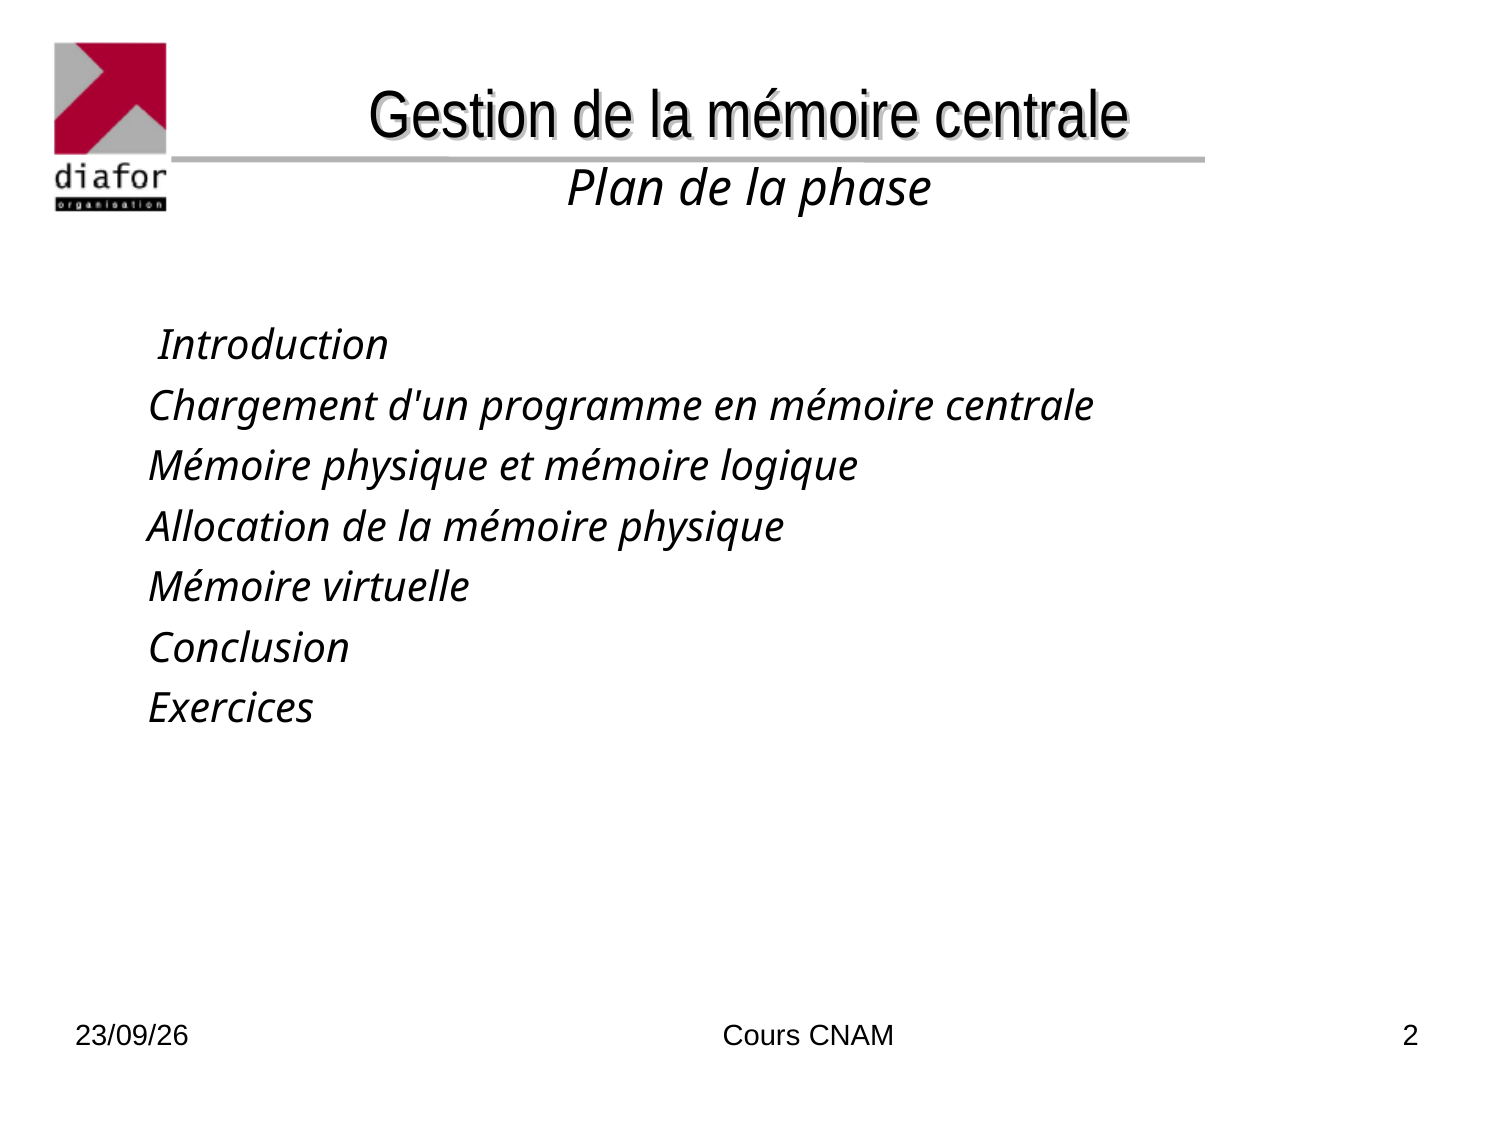

# Gestion de la mémoire centrale Plan de la phase
 Introduction
Chargement d'un programme en mémoire centrale
Mémoire physique et mémoire logique
Allocation de la mémoire physique
Mémoire virtuelle
Conclusion
Exercices
Cours CNAM
2